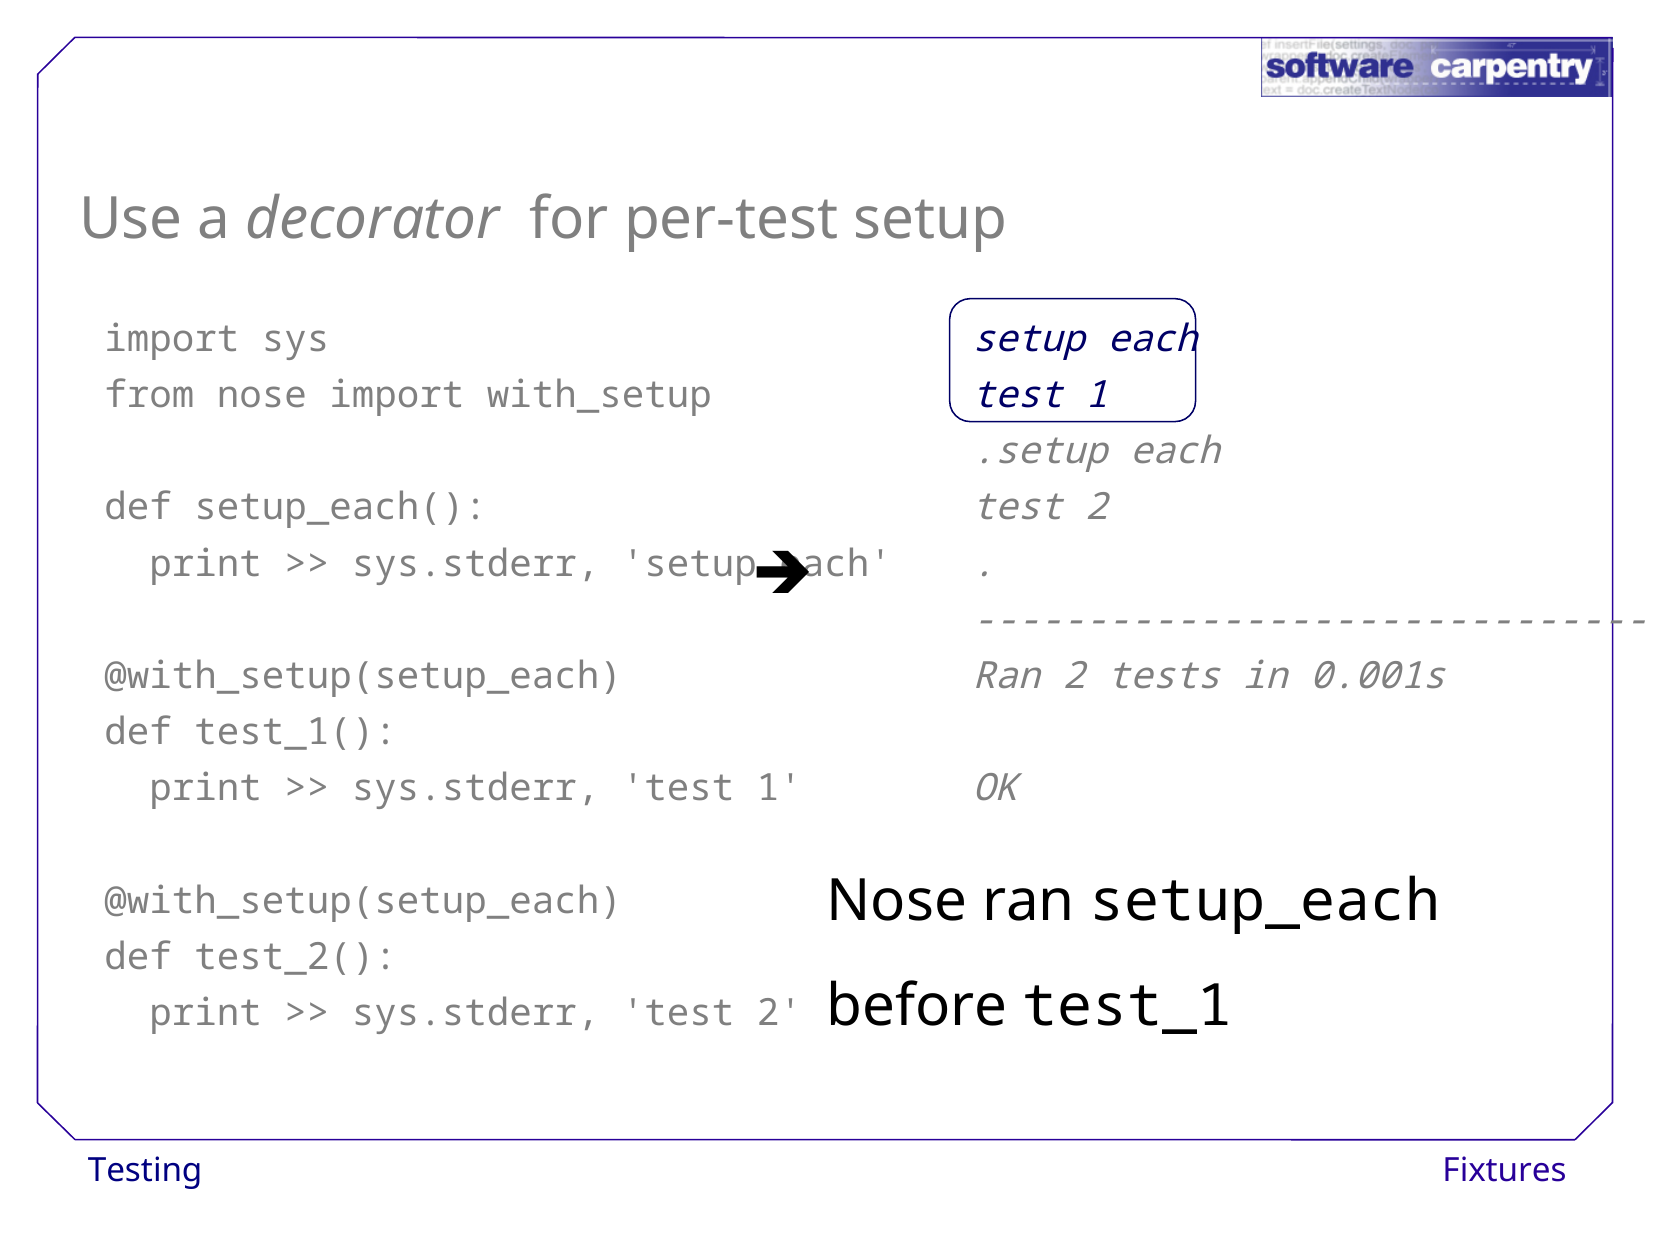

Use a decorator for per-test setup
import sys
from nose import with_setup
def setup_each():
 print >> sys.stderr, 'setup each'
@with_setup(setup_each)
def test_1():
 print >> sys.stderr, 'test 1'
@with_setup(setup_each)
def test_2():
 print >> sys.stderr, 'test 2'
setup each
test 1
.setup each
test 2
.
--------------------------------
Ran 2 tests in 0.001s
OK

Nose ran setup_each
before test_1